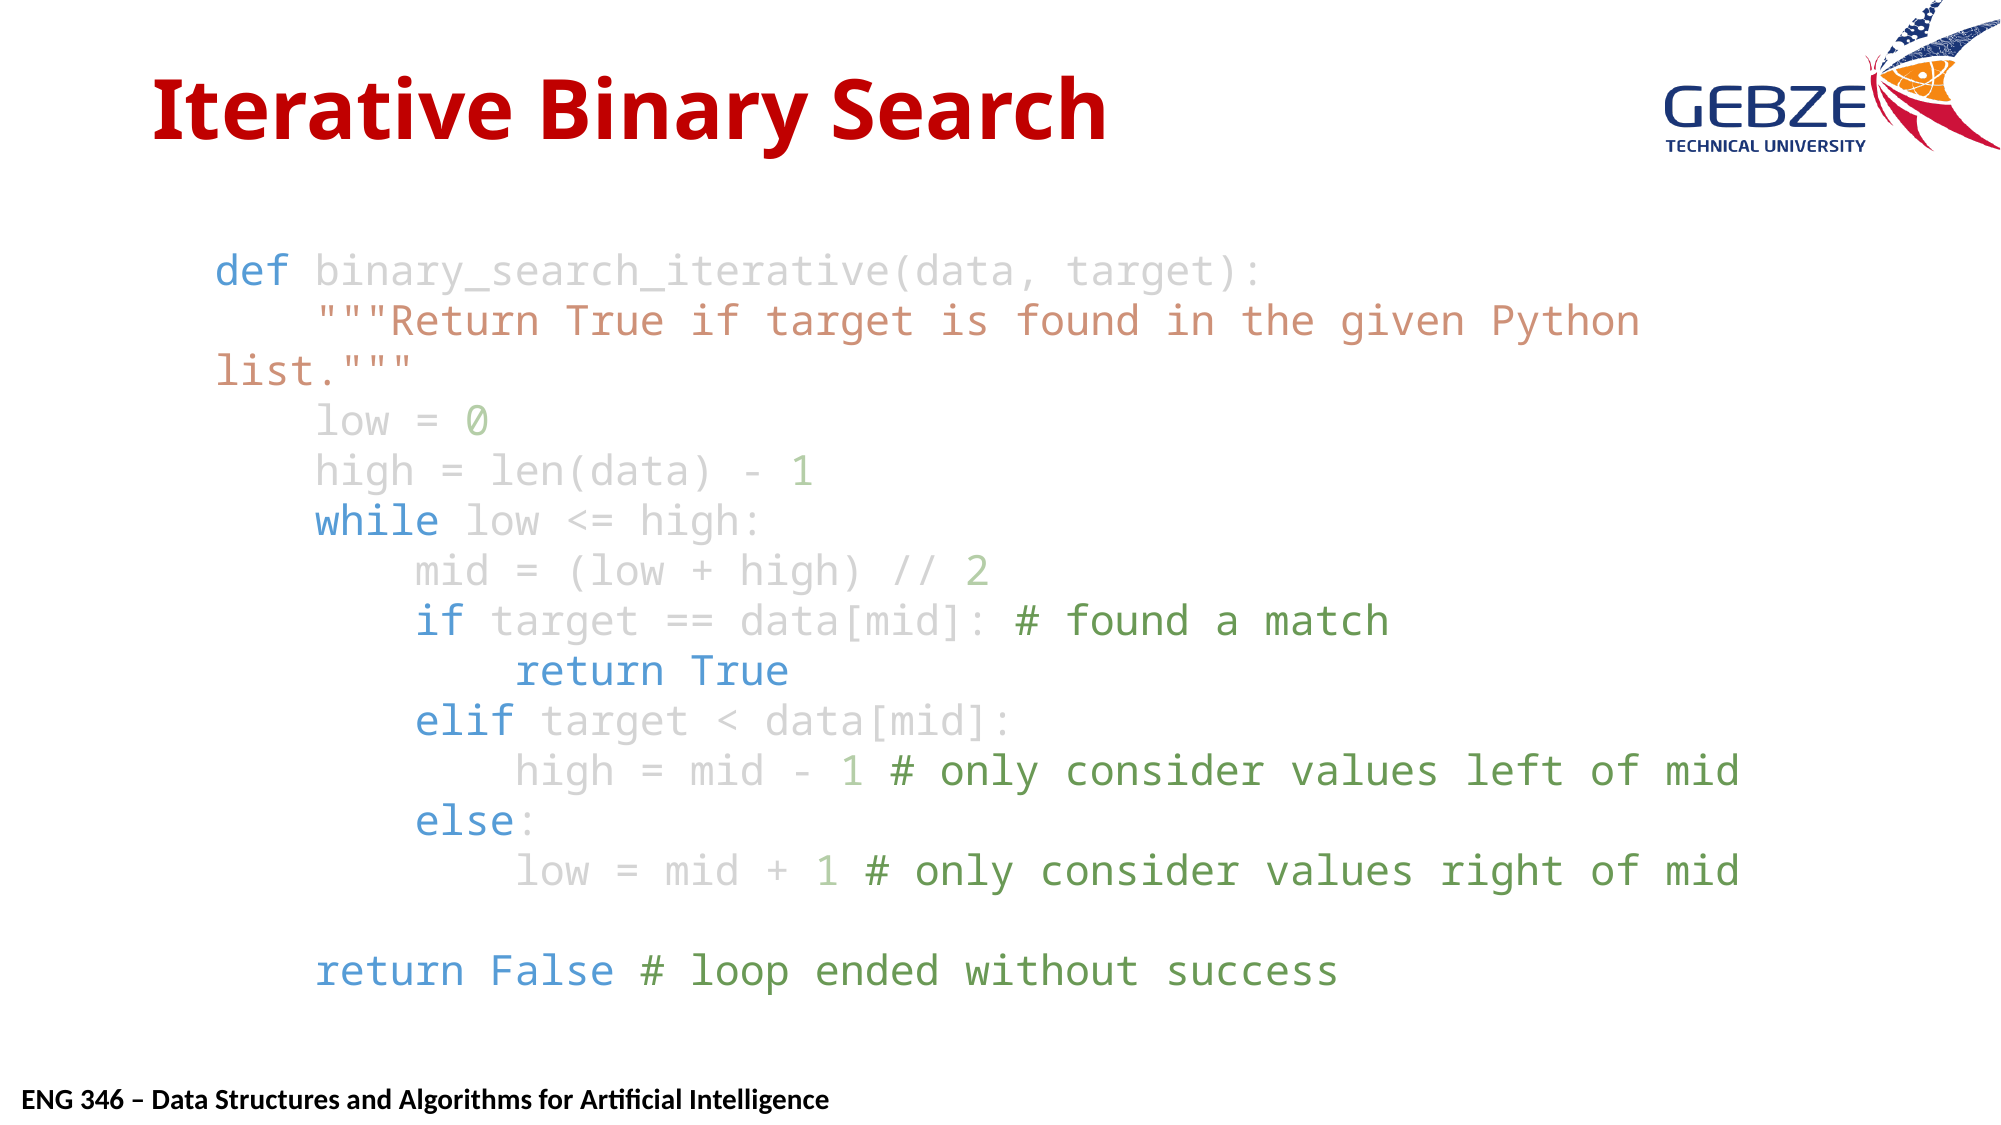

# Iterative Binary Search
def binary_search_iterative(data, target):
    """Return True if target is found in the given Python list."""
    low = 0
    high = len(data) - 1
    while low <= high:
        mid = (low + high) // 2
        if target == data[mid]: # found a match
            return True
        elif target < data[mid]:
            high = mid - 1 # only consider values left of mid
        else:
            low = mid + 1 # only consider values right of mid
    return False # loop ended without success